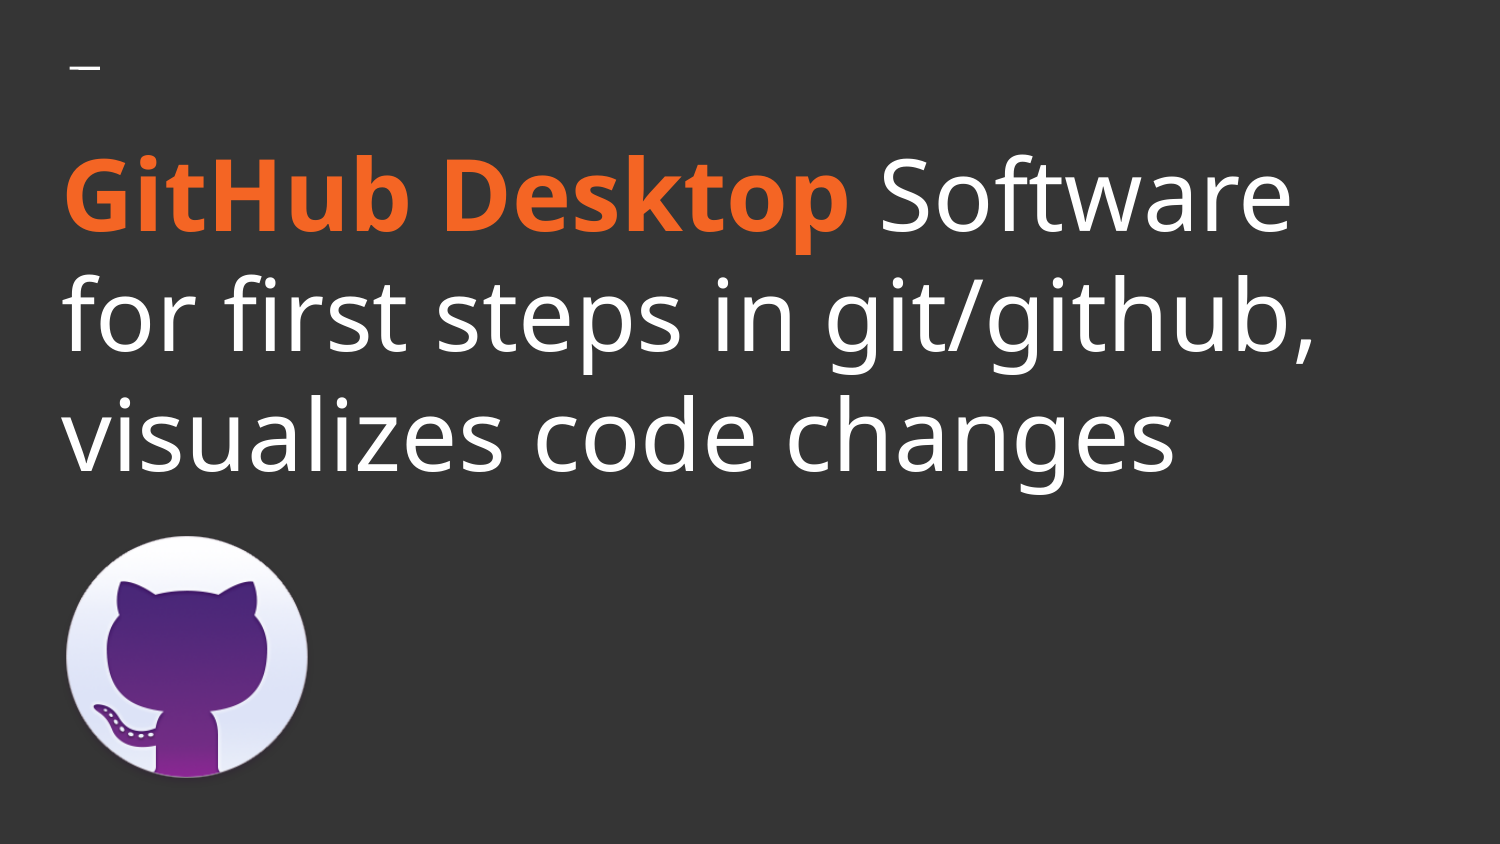

# GitHub Desktop Software for first steps in git/github, visualizes code changes